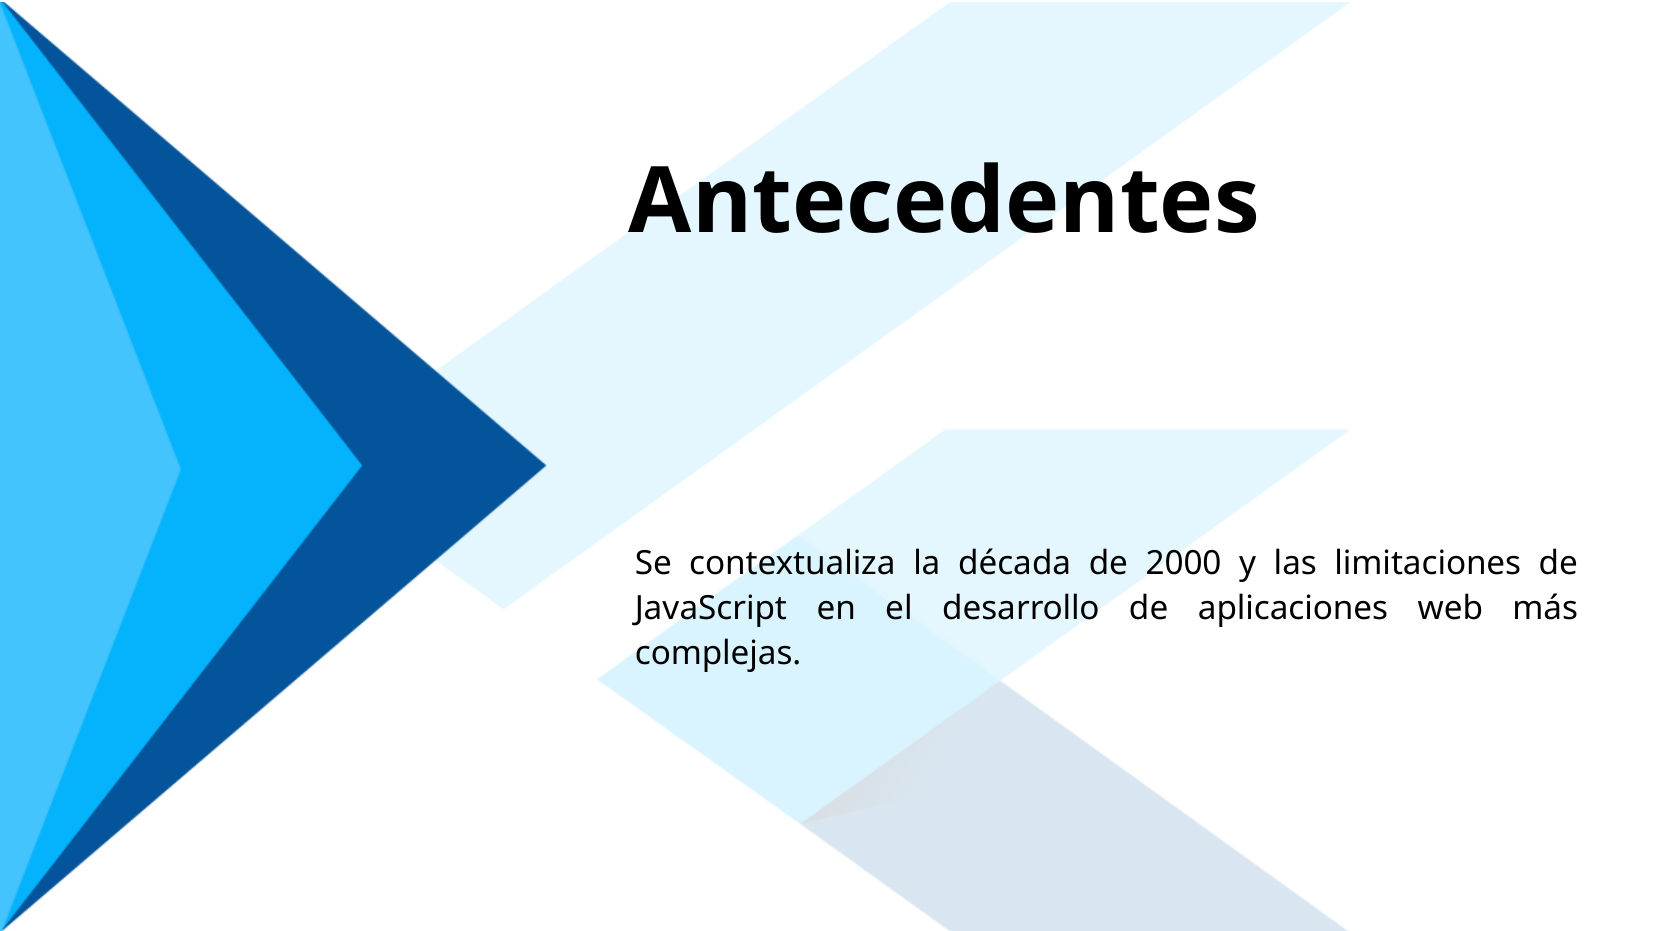

Antecedentes
Se contextualiza la década de 2000 y las limitaciones de JavaScript en el desarrollo de aplicaciones web más complejas.